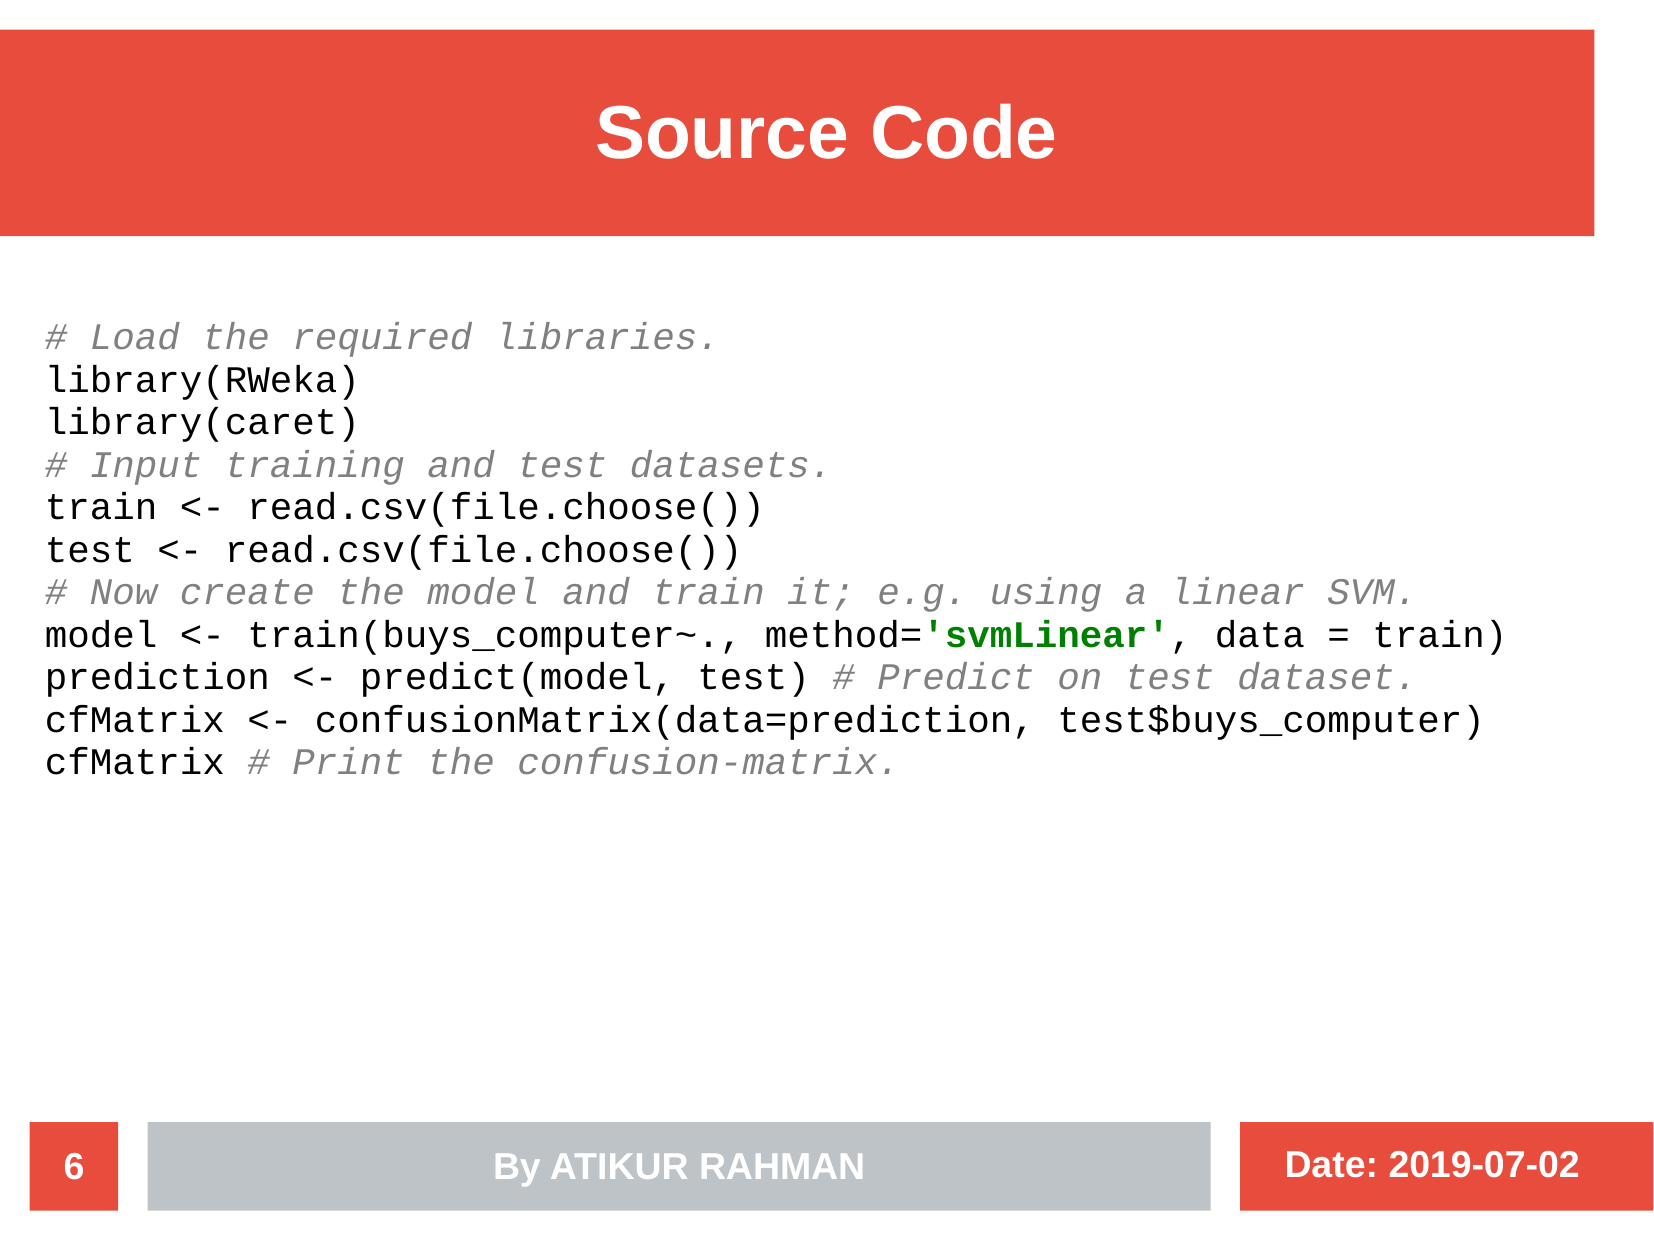

# Source Code
# Load the required libraries. library(RWeka) library(caret) # Input training and test datasets. train <- read.csv(file.choose()) test <- read.csv(file.choose()) # Now create the model and train it; e.g. using a linear SVM. model <- train(buys_computer~., method='svmLinear', data = train) prediction <- predict(model, test) # Predict on test dataset. cfMatrix <- confusionMatrix(data=prediction, test$buys_computer) cfMatrix # Print the confusion-matrix.
6
By ATIKUR RAHMAN
Date: 2019-07-02